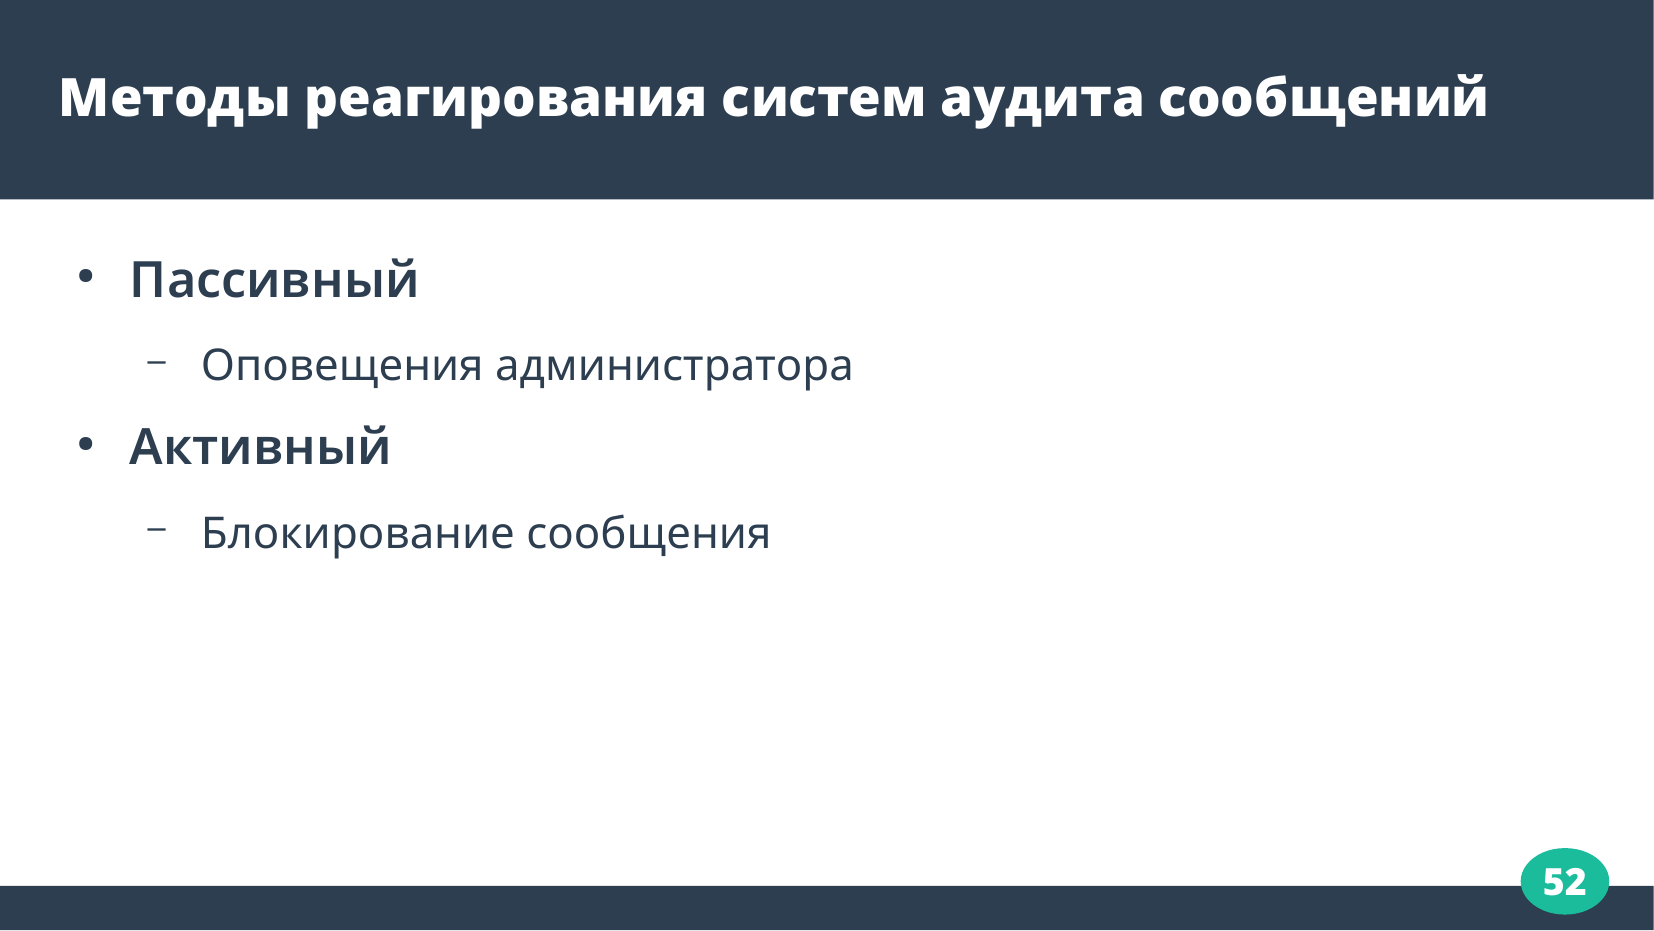

# Методы реагирования систем аудита сообщений
Пассивный
Оповещения администратора
Активный
Блокирование сообщения
52